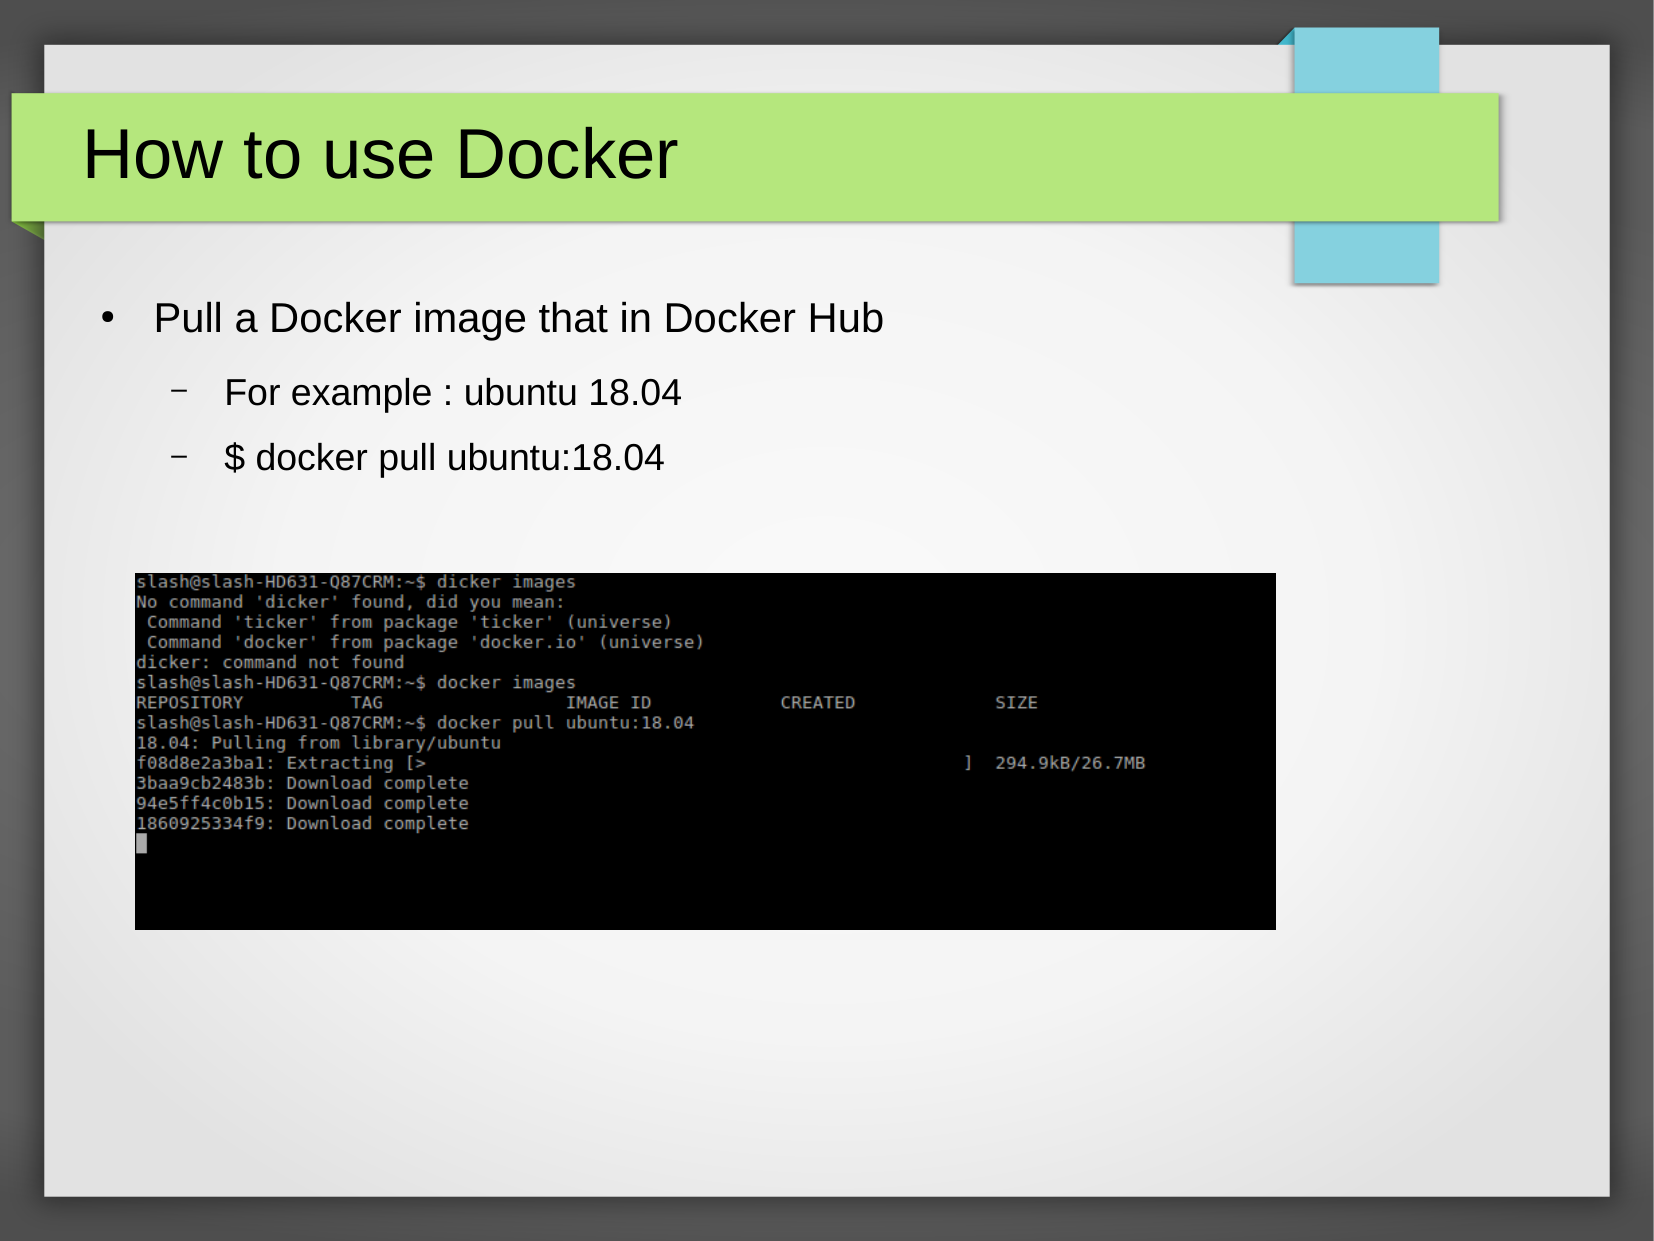

# How to use Docker
Pull a Docker image that in Docker Hub
For example : ubuntu 18.04
$ docker pull ubuntu:18.04